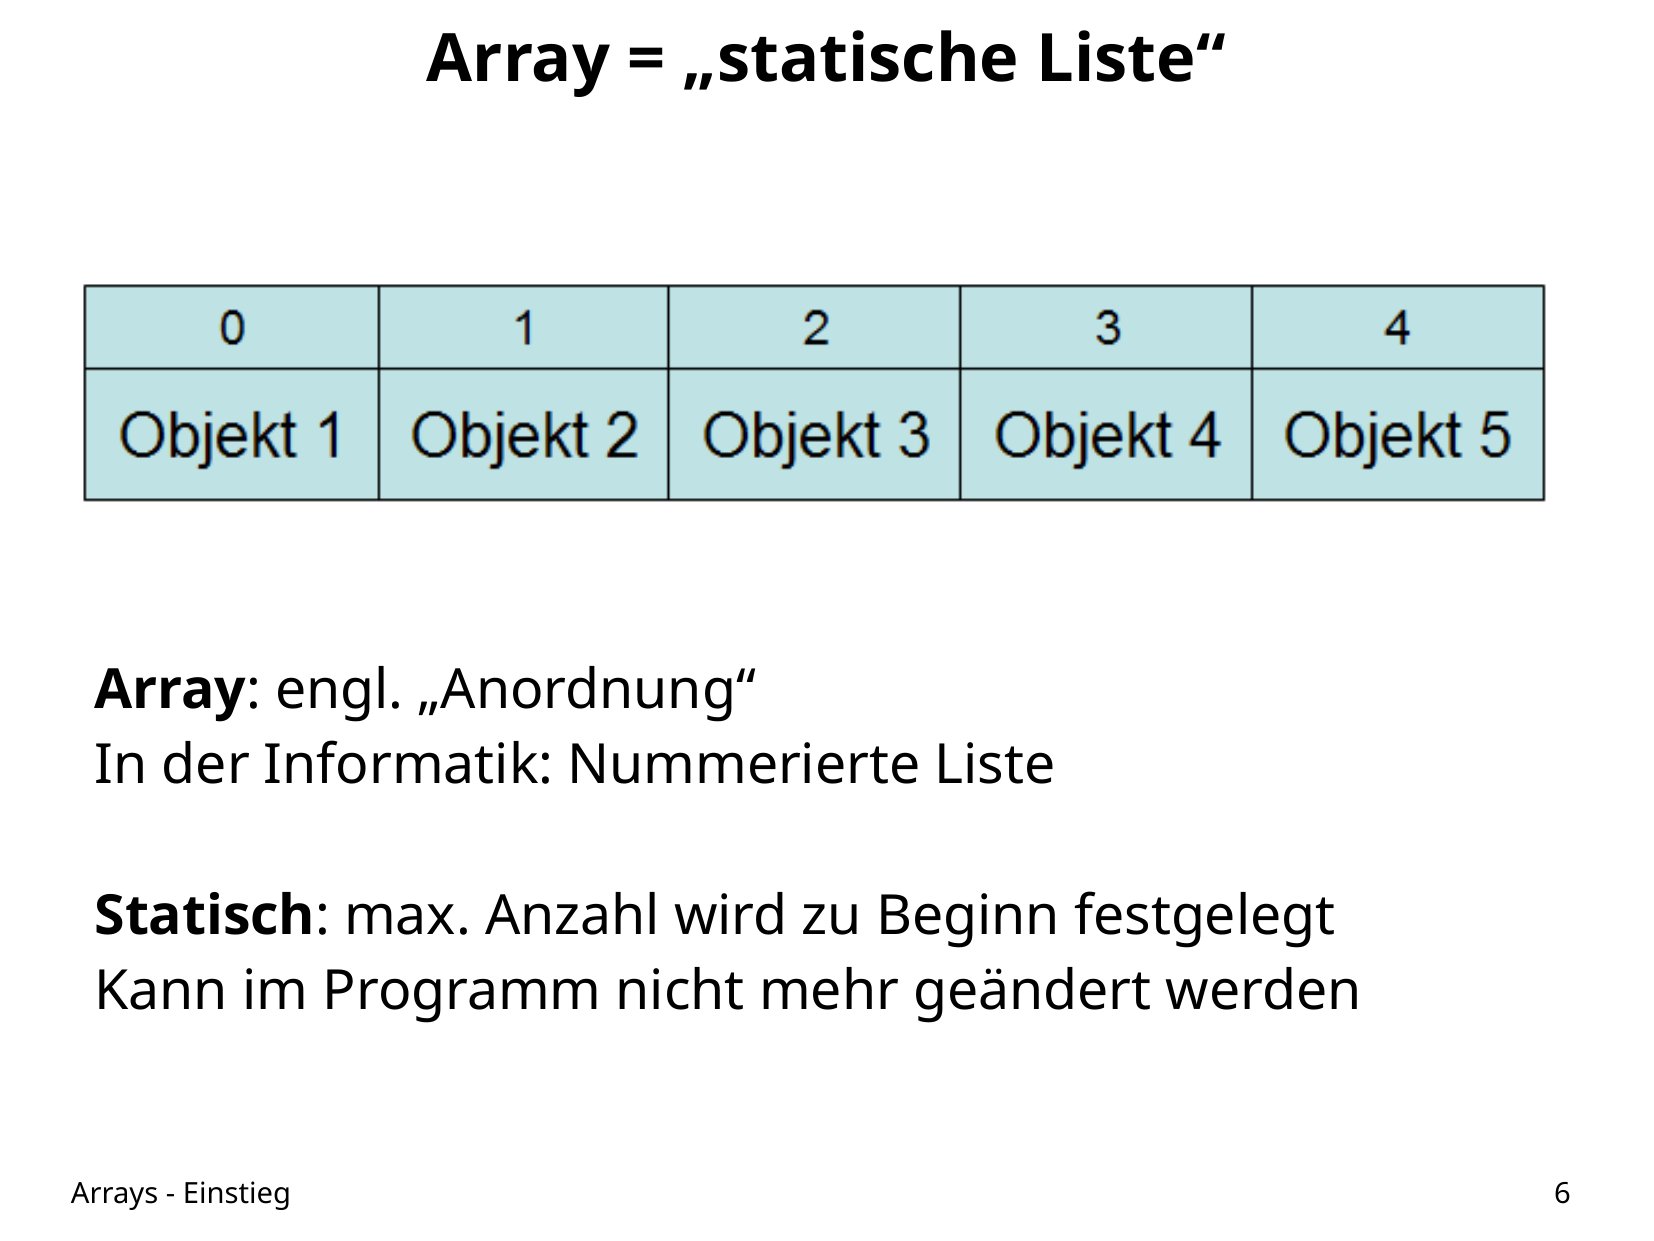

# Array = „statische Liste“
Array: engl. „Anordnung“
In der Informatik: Nummerierte Liste
Statisch: max. Anzahl wird zu Beginn festgelegt
Kann im Programm nicht mehr geändert werden
Arrays - Einstieg
6